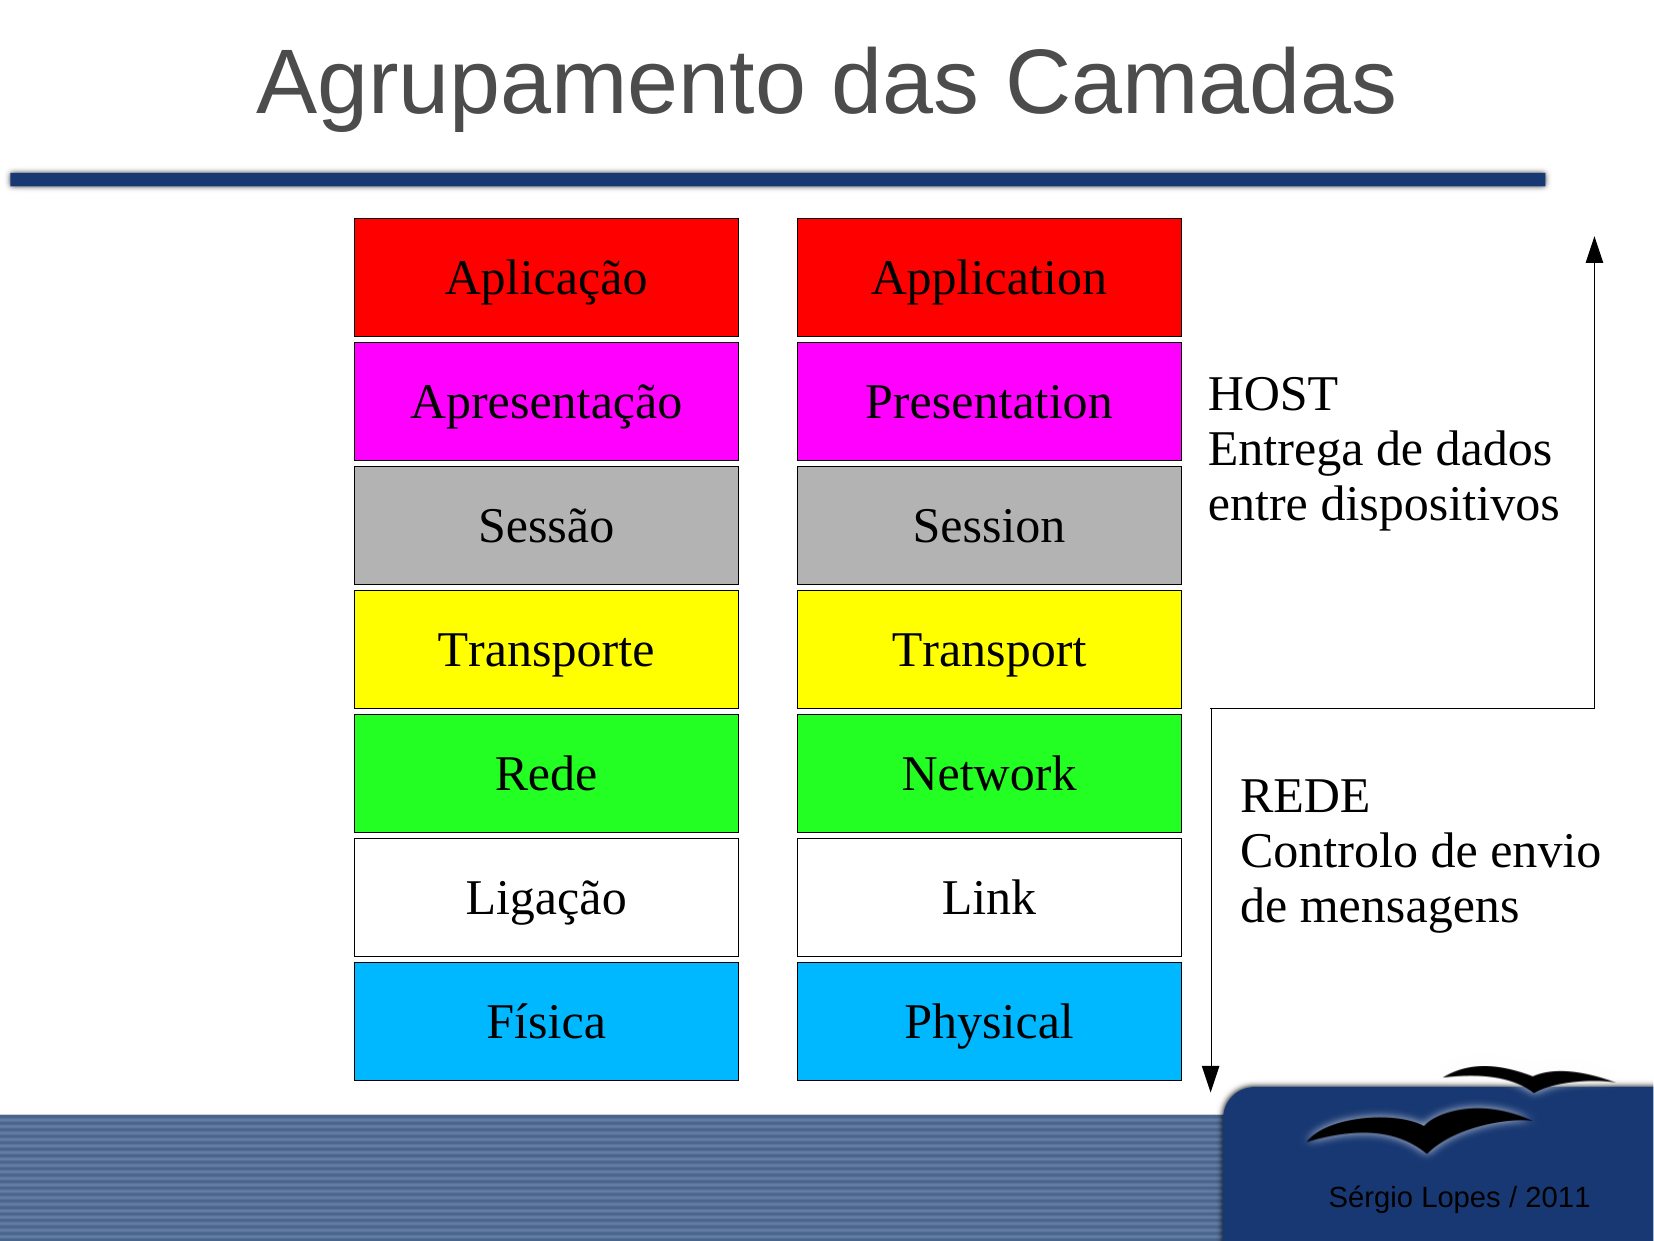

# Agrupamento das Camadas
Aplicação
Application
Apresentação
Presentation
HOST
Entrega de dados
entre dispositivos
Sessão
Session
Transporte
Transport
Rede
Network
REDE
Controlo de envio
de mensagens
Ligação
Link
Física
Physical
Sérgio Lopes / 2011